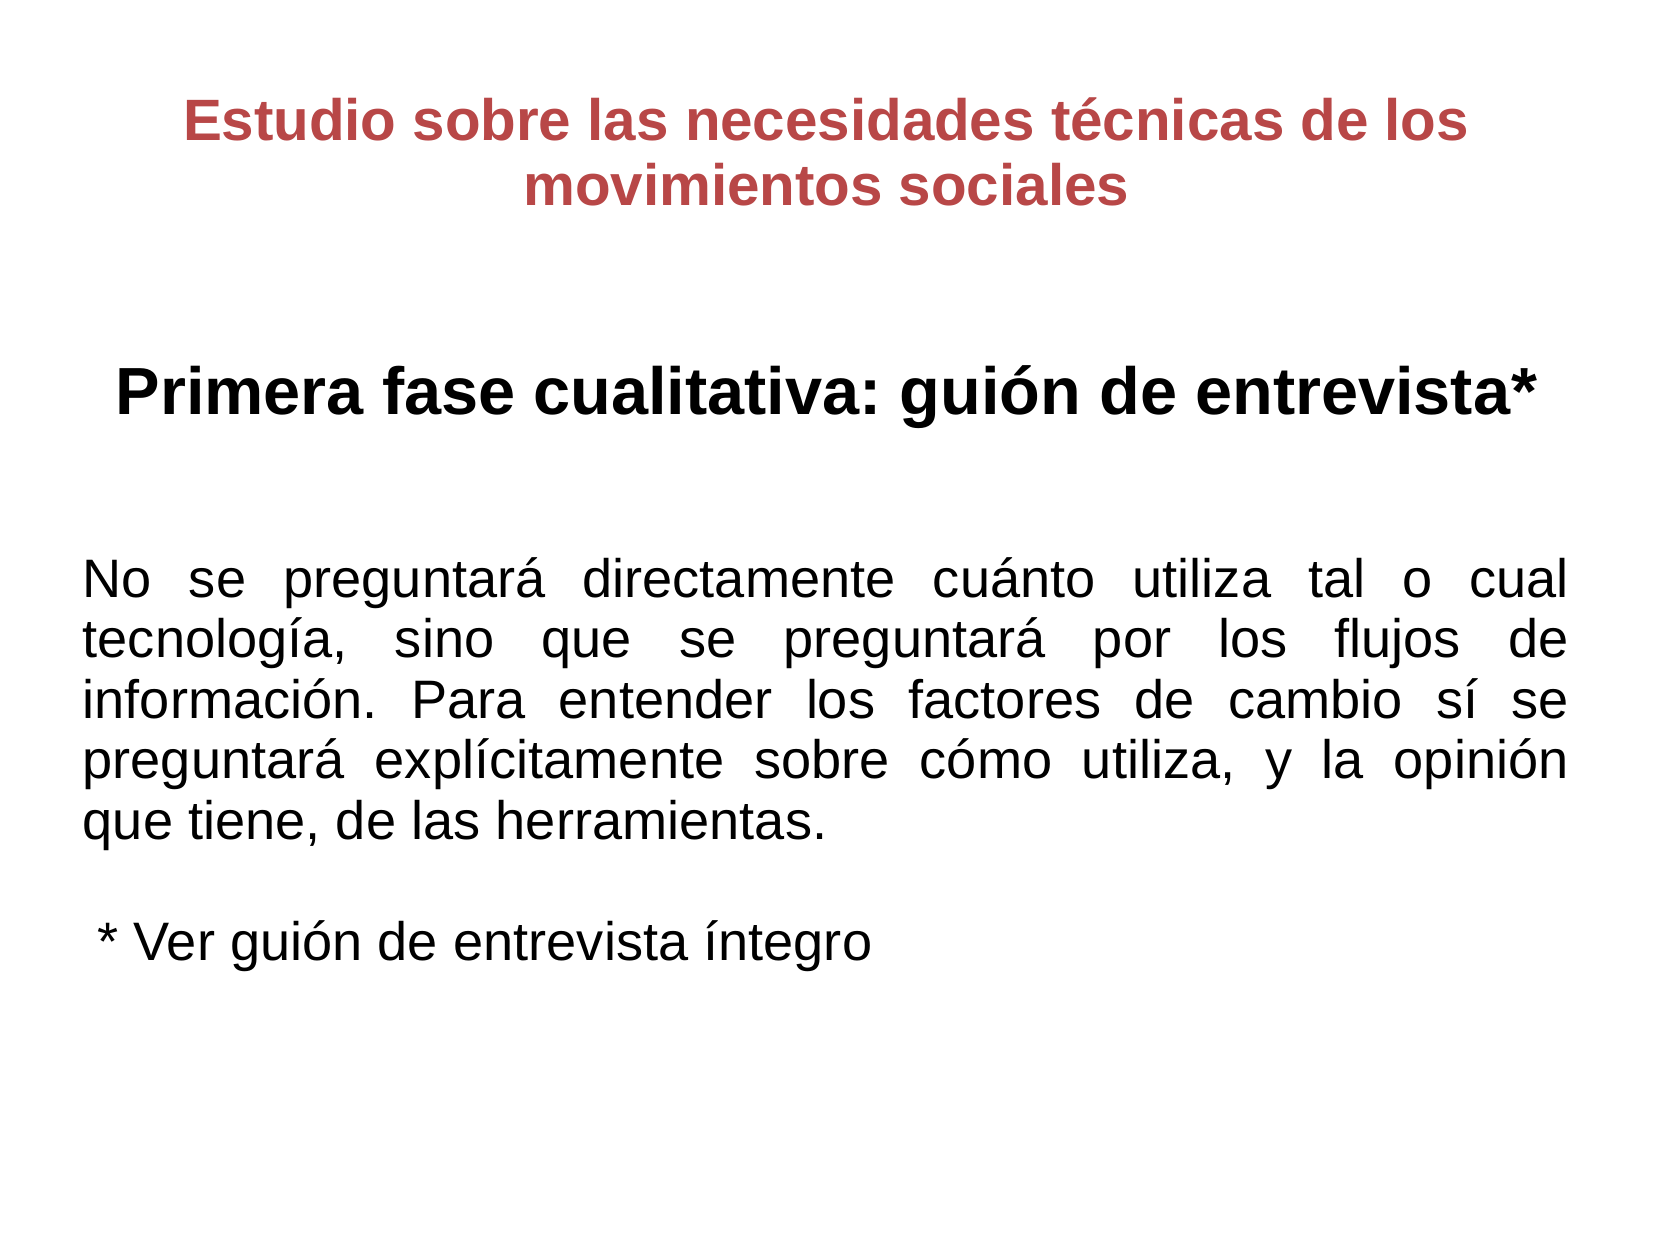

# Estudio sobre las necesidades técnicas de los movimientos sociales
No se preguntará directamente cuánto utiliza tal o cual tecnología, sino que se preguntará por los flujos de información. Para entender los factores de cambio sí se preguntará explícitamente sobre cómo utiliza, y la opinión que tiene, de las herramientas.
 * Ver guión de entrevista íntegro
Primera fase cualitativa: guión de entrevista*